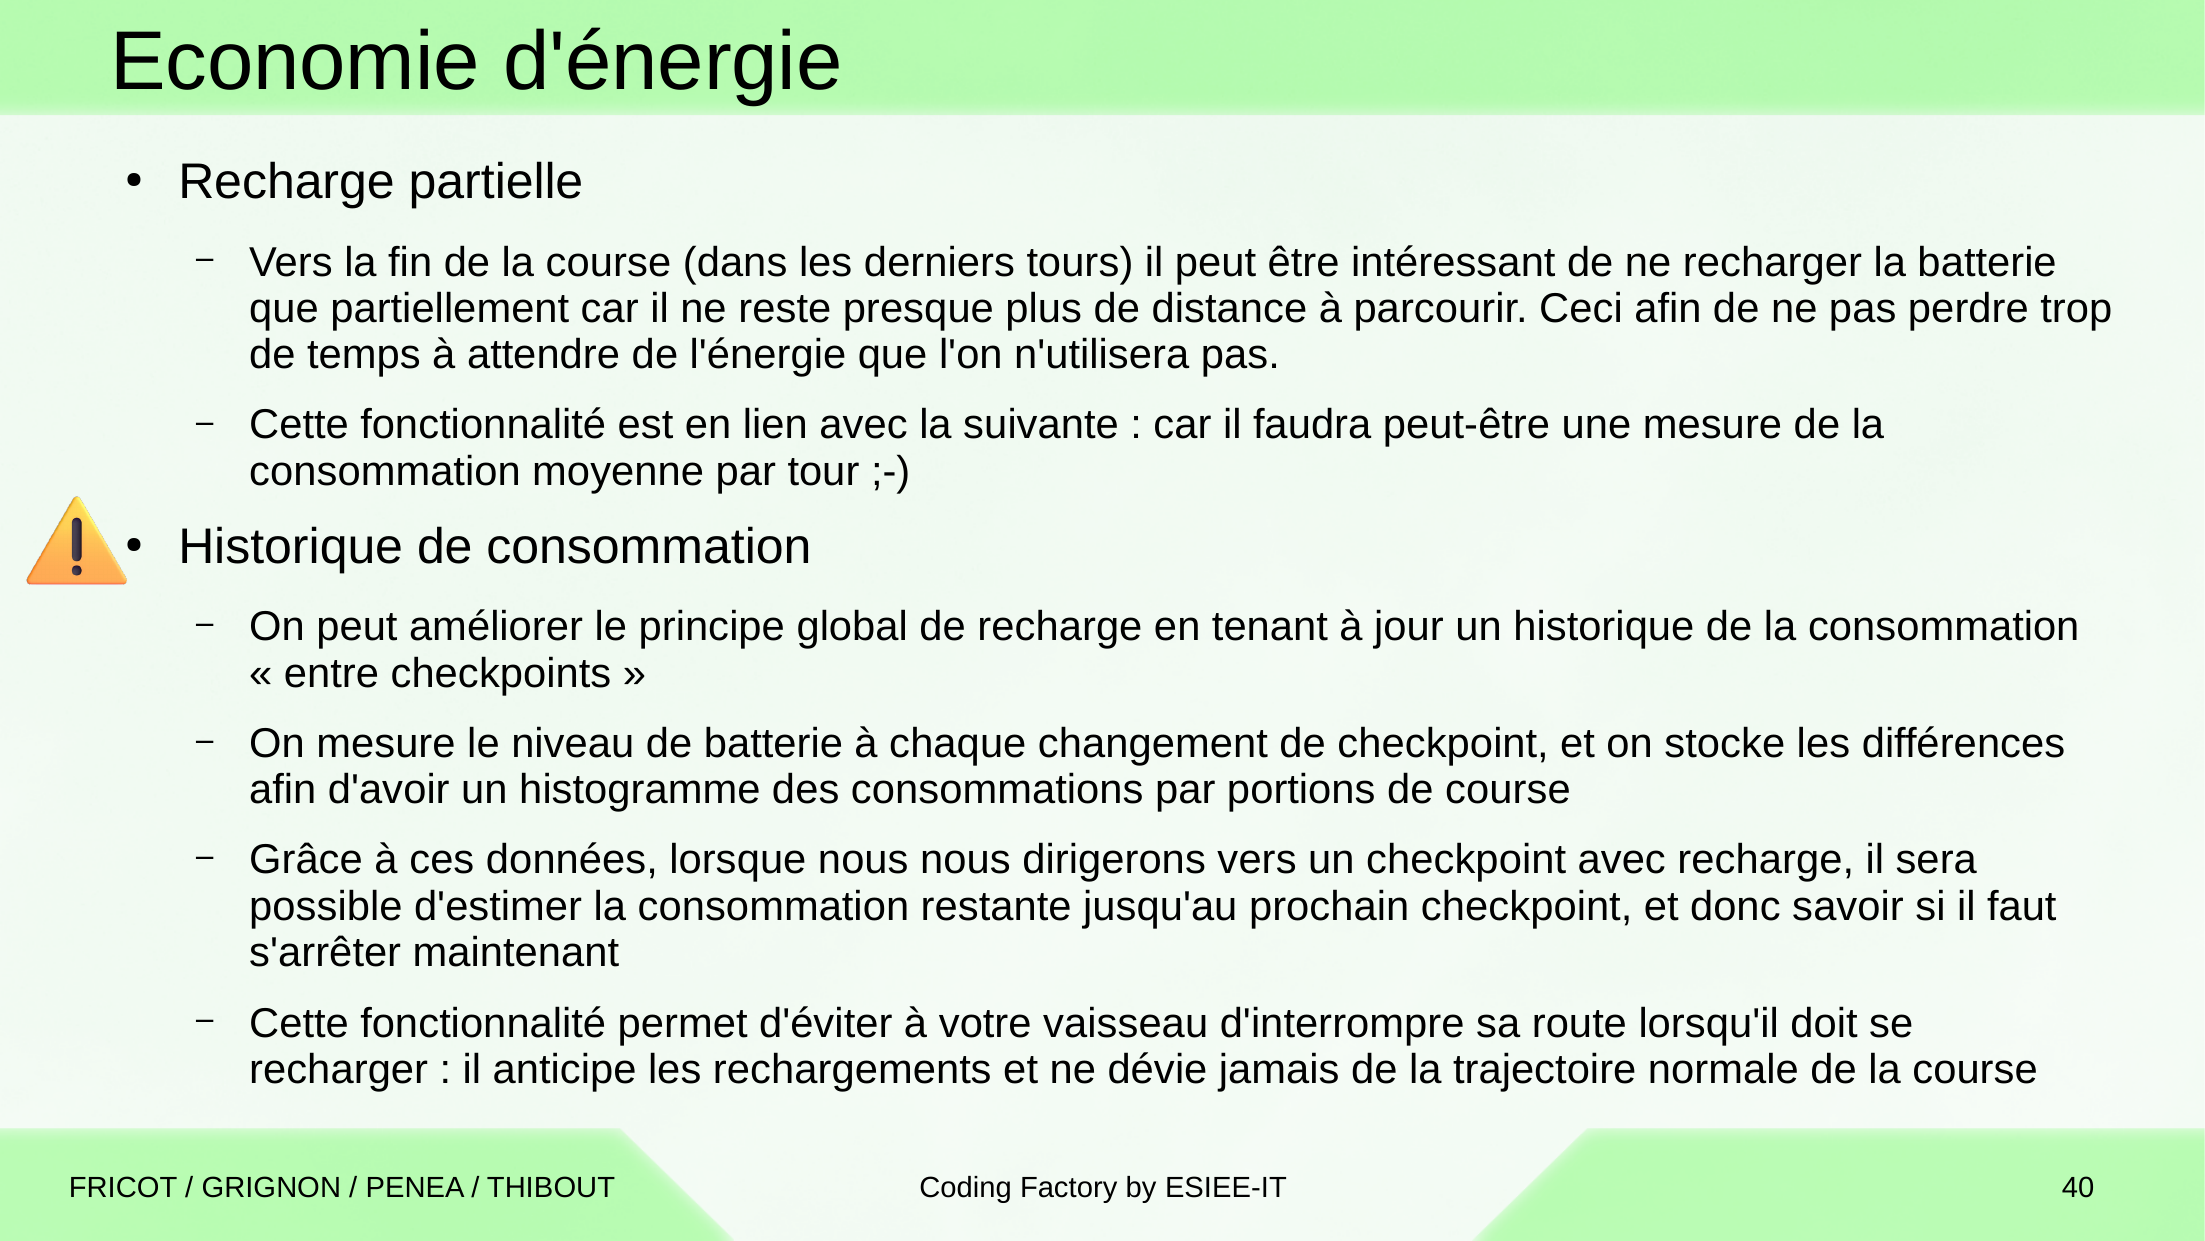

# Economie d'énergie
Recharge partielle
Vers la fin de la course (dans les derniers tours) il peut être intéressant de ne recharger la batterie que partiellement car il ne reste presque plus de distance à parcourir. Ceci afin de ne pas perdre trop de temps à attendre de l'énergie que l'on n'utilisera pas.
Cette fonctionnalité est en lien avec la suivante : car il faudra peut-être une mesure de la consommation moyenne par tour ;-)
Historique de consommation
On peut améliorer le principe global de recharge en tenant à jour un historique de la consommation « entre checkpoints »
On mesure le niveau de batterie à chaque changement de checkpoint, et on stocke les différences afin d'avoir un histogramme des consommations par portions de course
Grâce à ces données, lorsque nous nous dirigerons vers un checkpoint avec recharge, il sera possible d'estimer la consommation restante jusqu'au prochain checkpoint, et donc savoir si il faut s'arrêter maintenant
Cette fonctionnalité permet d'éviter à votre vaisseau d'interrompre sa route lorsqu'il doit se recharger : il anticipe les rechargements et ne dévie jamais de la trajectoire normale de la course
FRICOT / GRIGNON / PENEA / THIBOUT
Coding Factory by ESIEE-IT
40